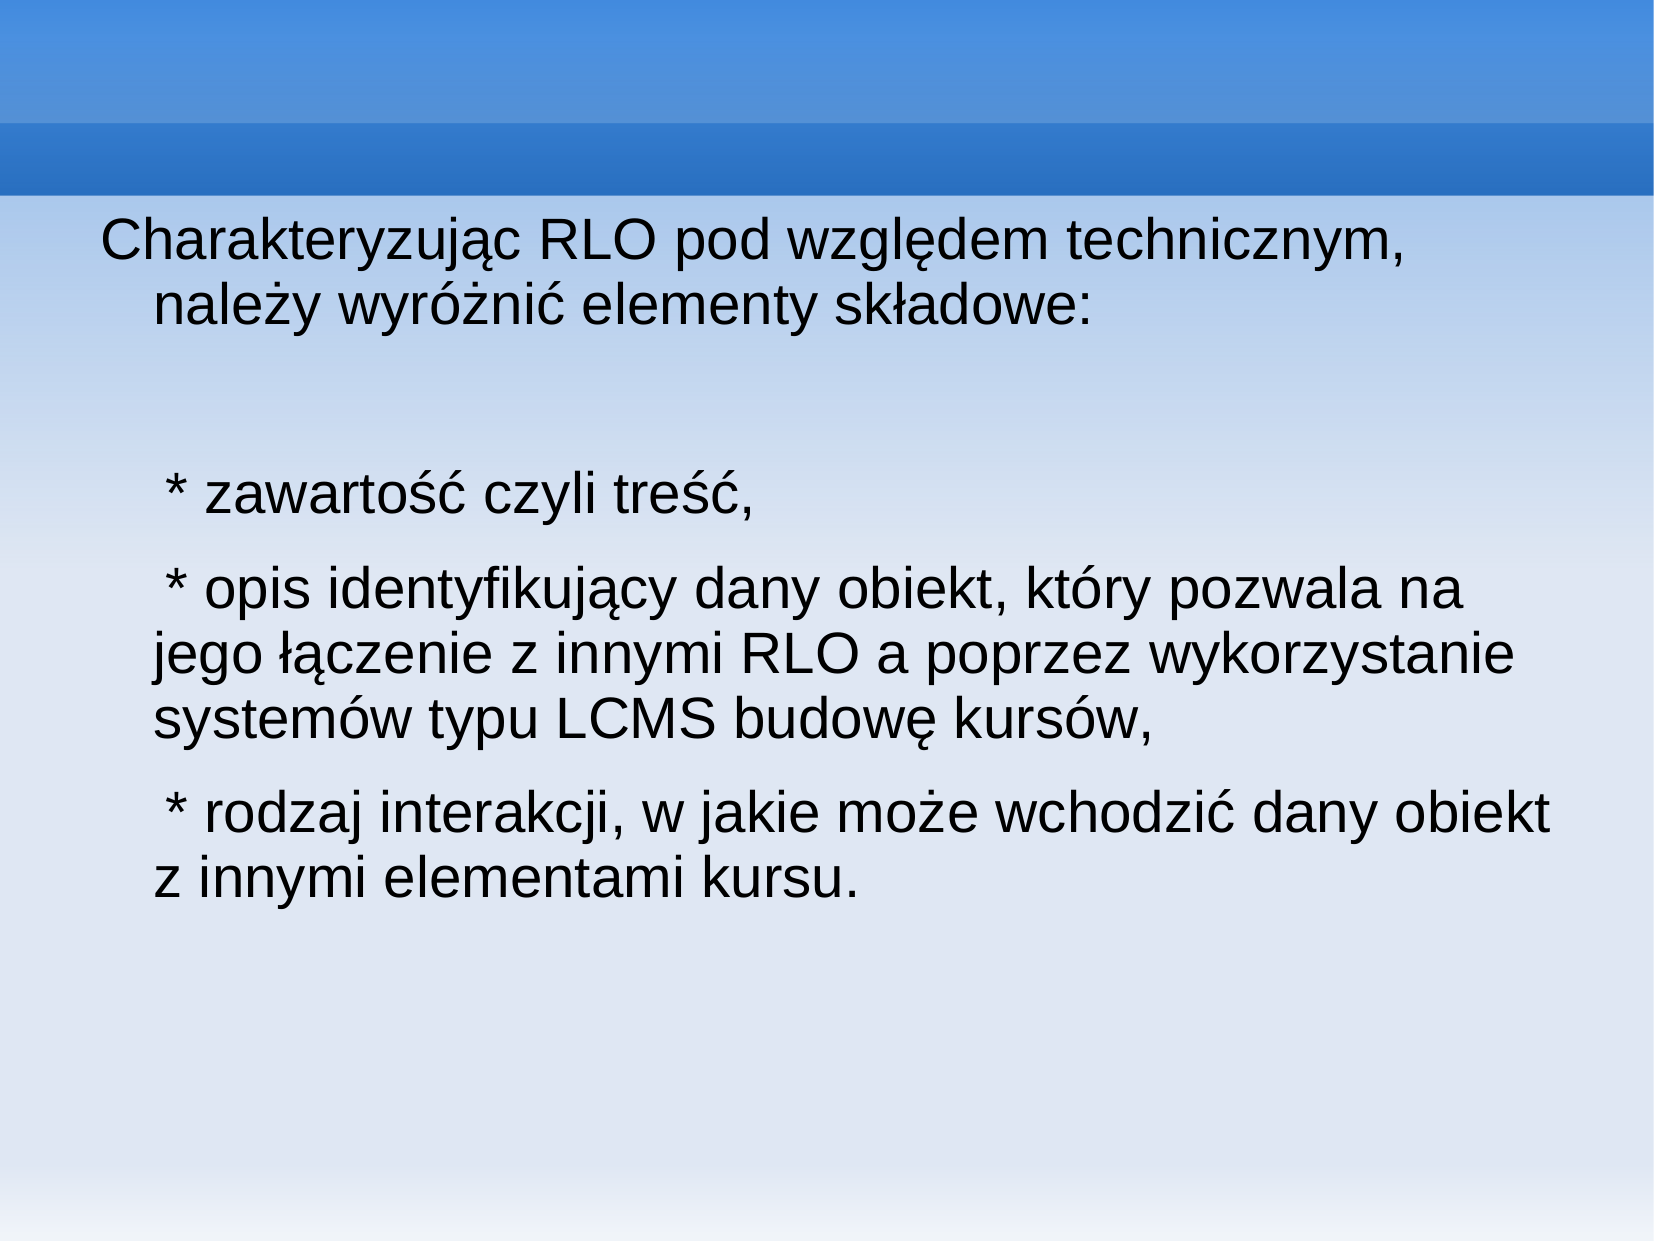

#
Charakteryzując RLO pod względem technicznym, należy wyróżnić elementy składowe:
 * zawartość czyli treść,
 * opis identyfikujący dany obiekt, który pozwala na jego łączenie z innymi RLO a poprzez wykorzystanie systemów typu LCMS budowę kursów,
 * rodzaj interakcji, w jakie może wchodzić dany obiekt z innymi elementami kursu.